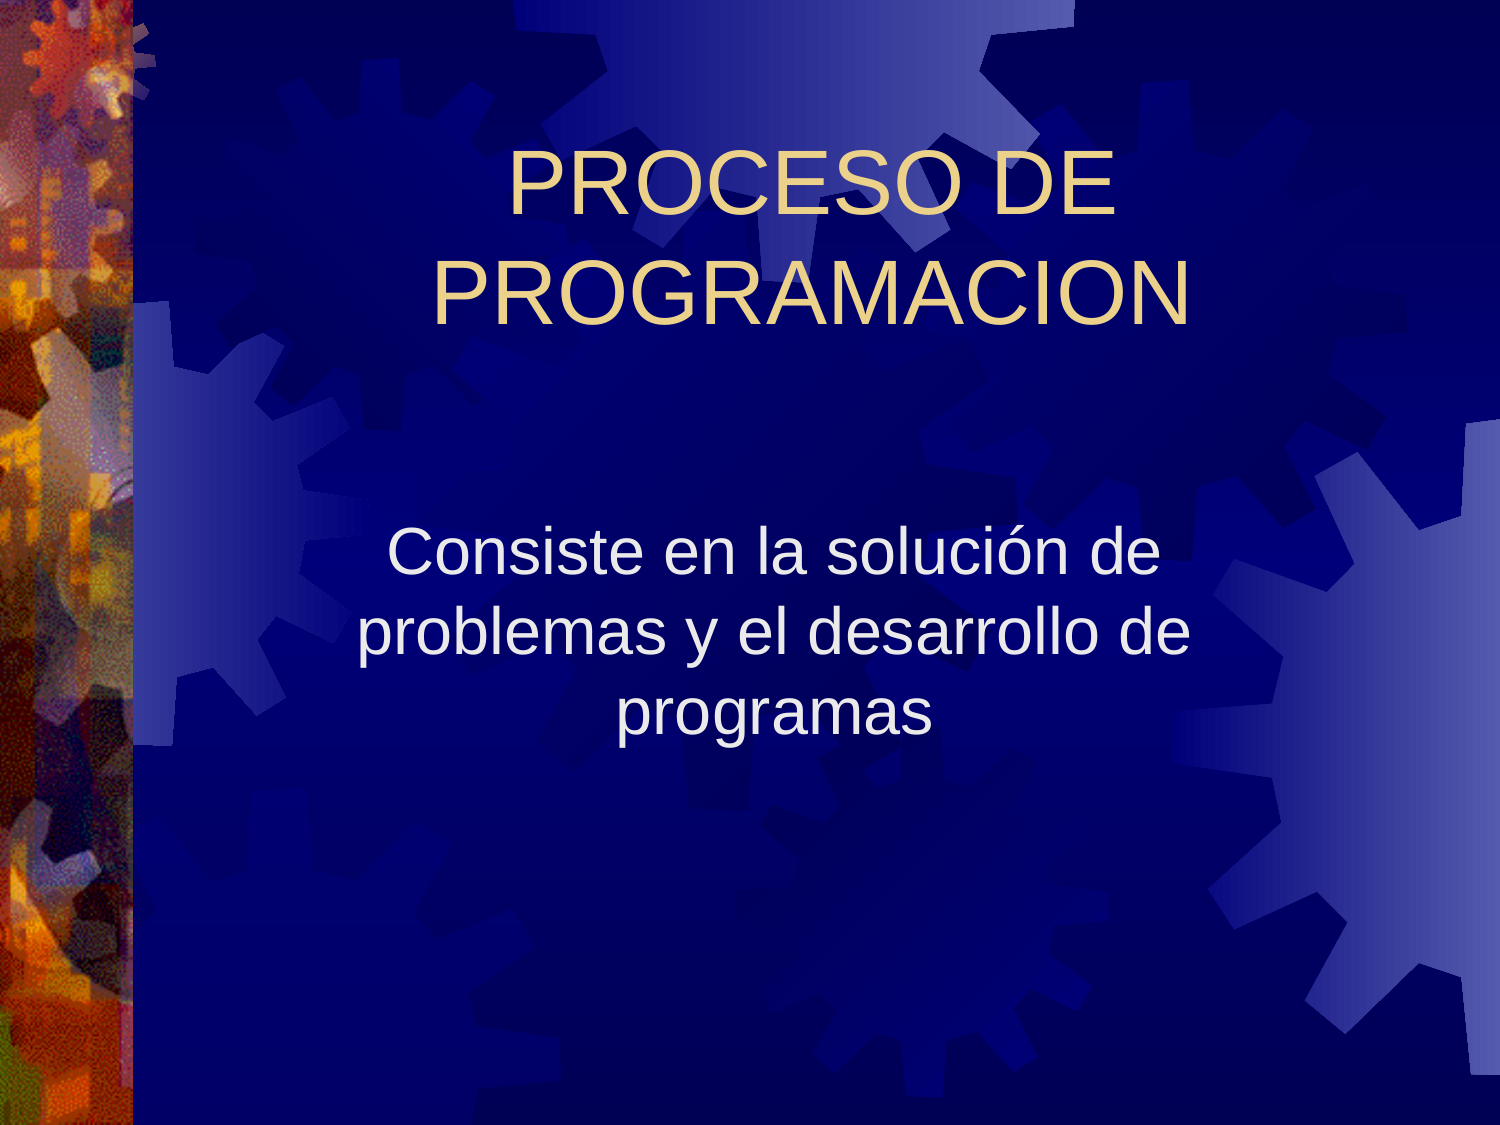

# PROCESO DE PROGRAMACION
Consiste en la solución de problemas y el desarrollo de programas